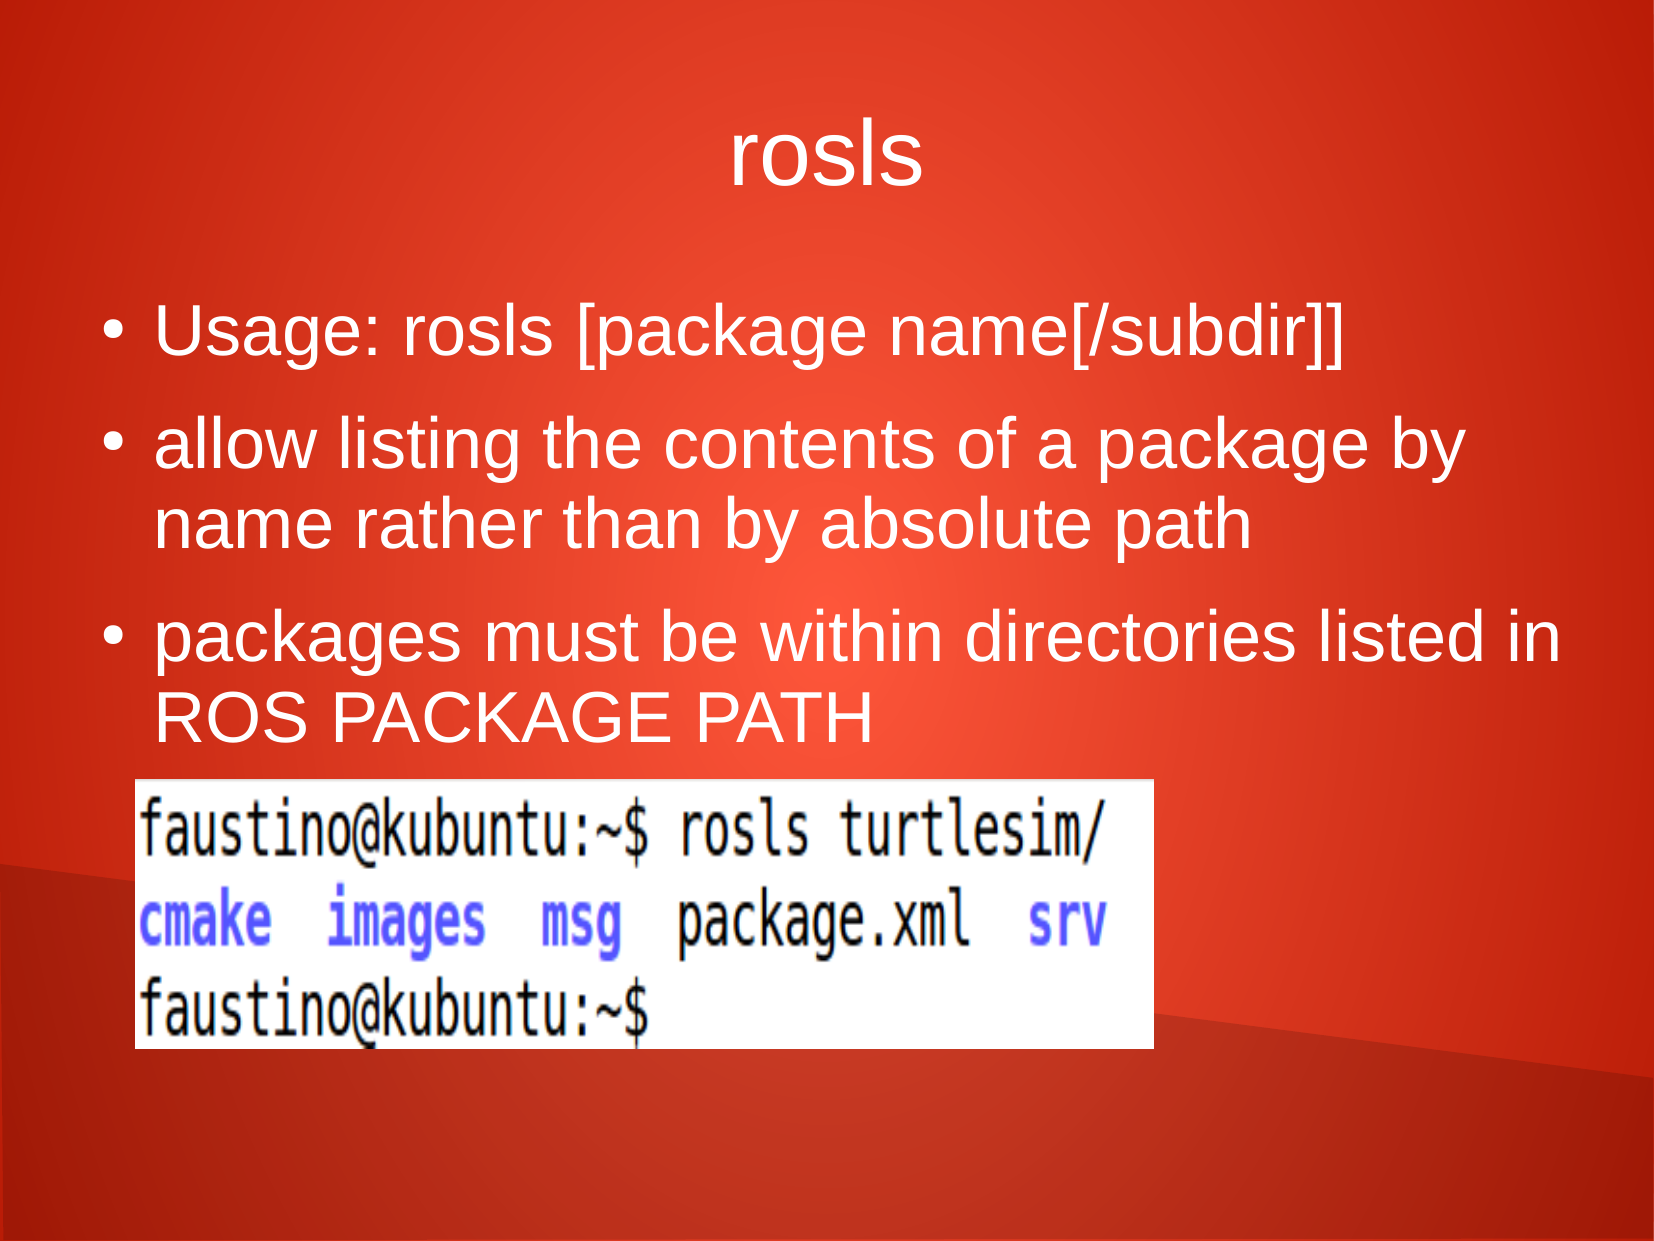

# rosls
Usage: rosls [package name[/subdir]]
allow listing the contents of a package by name rather than by absolute path
packages must be within directories listed in ROS PACKAGE PATH